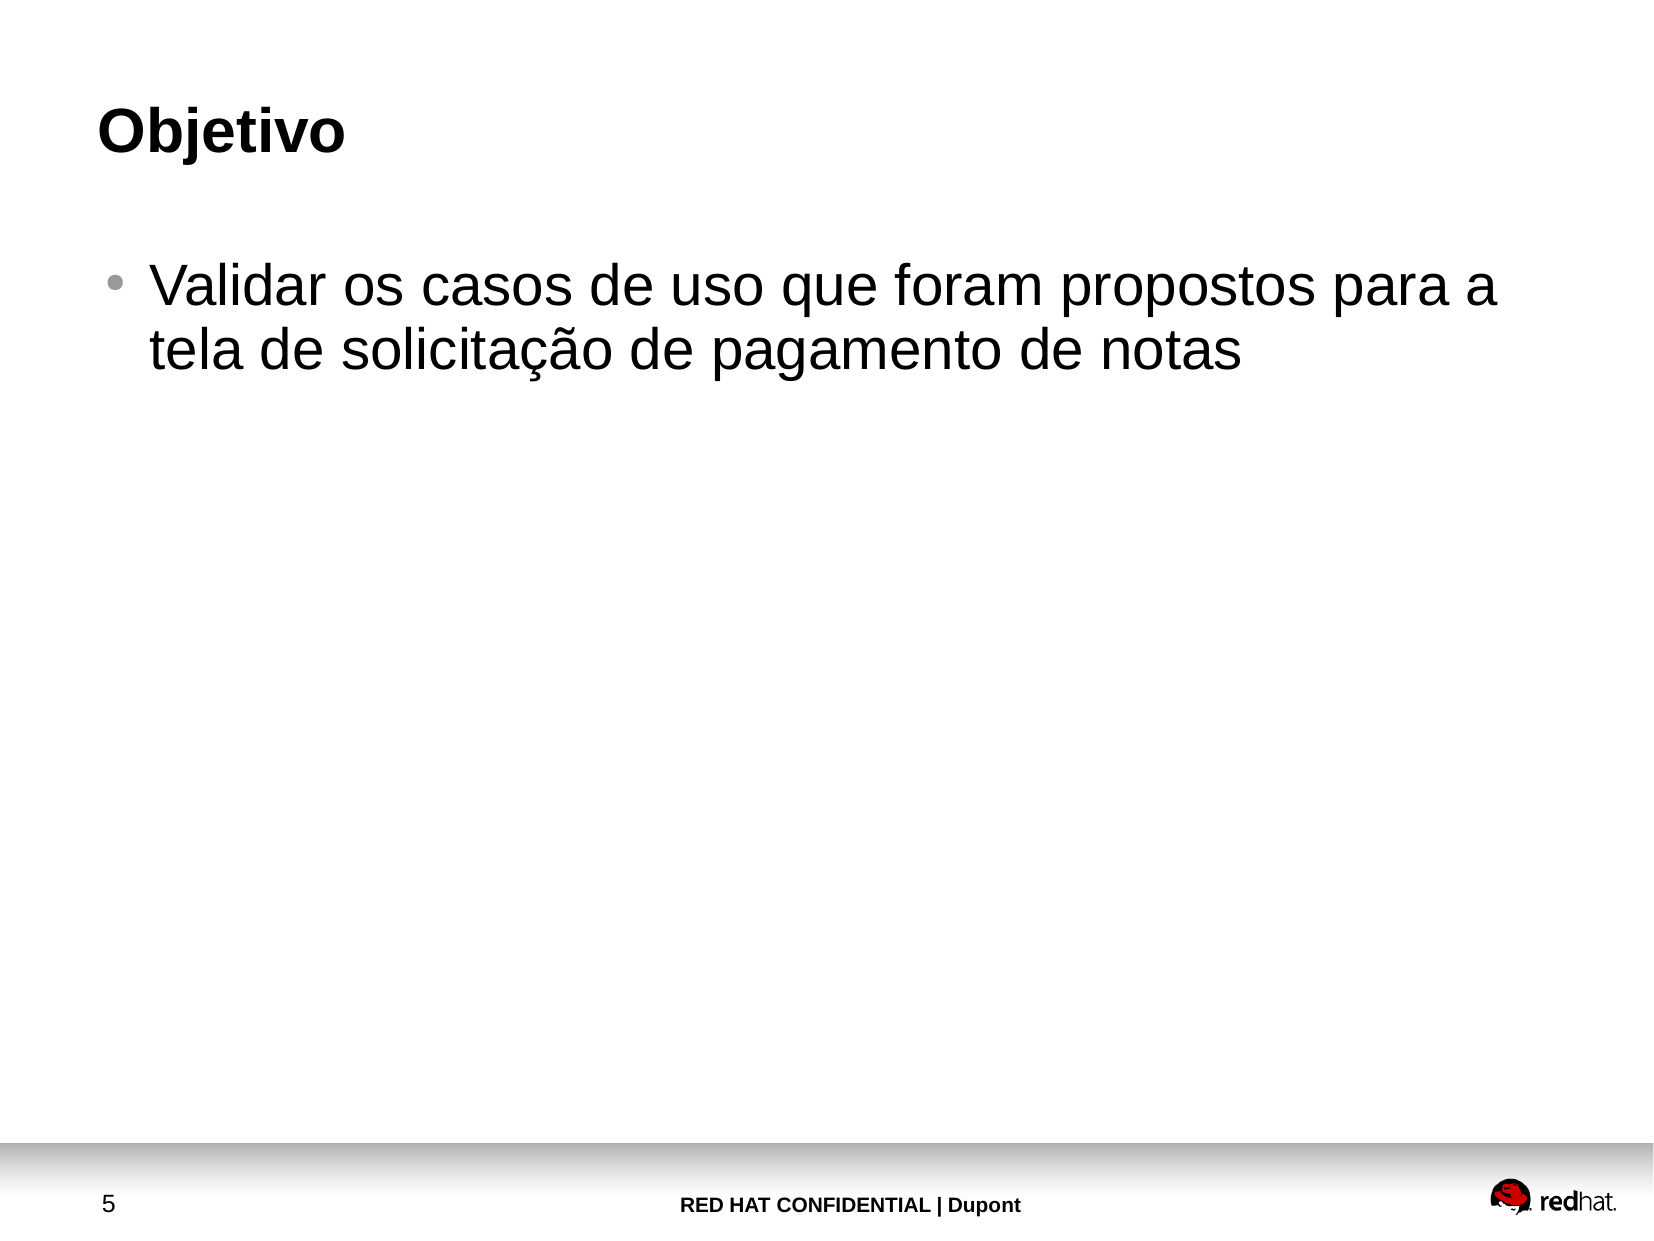

Objetivo
Validar os casos de uso que foram propostos para a tela de solicitação de pagamento de notas